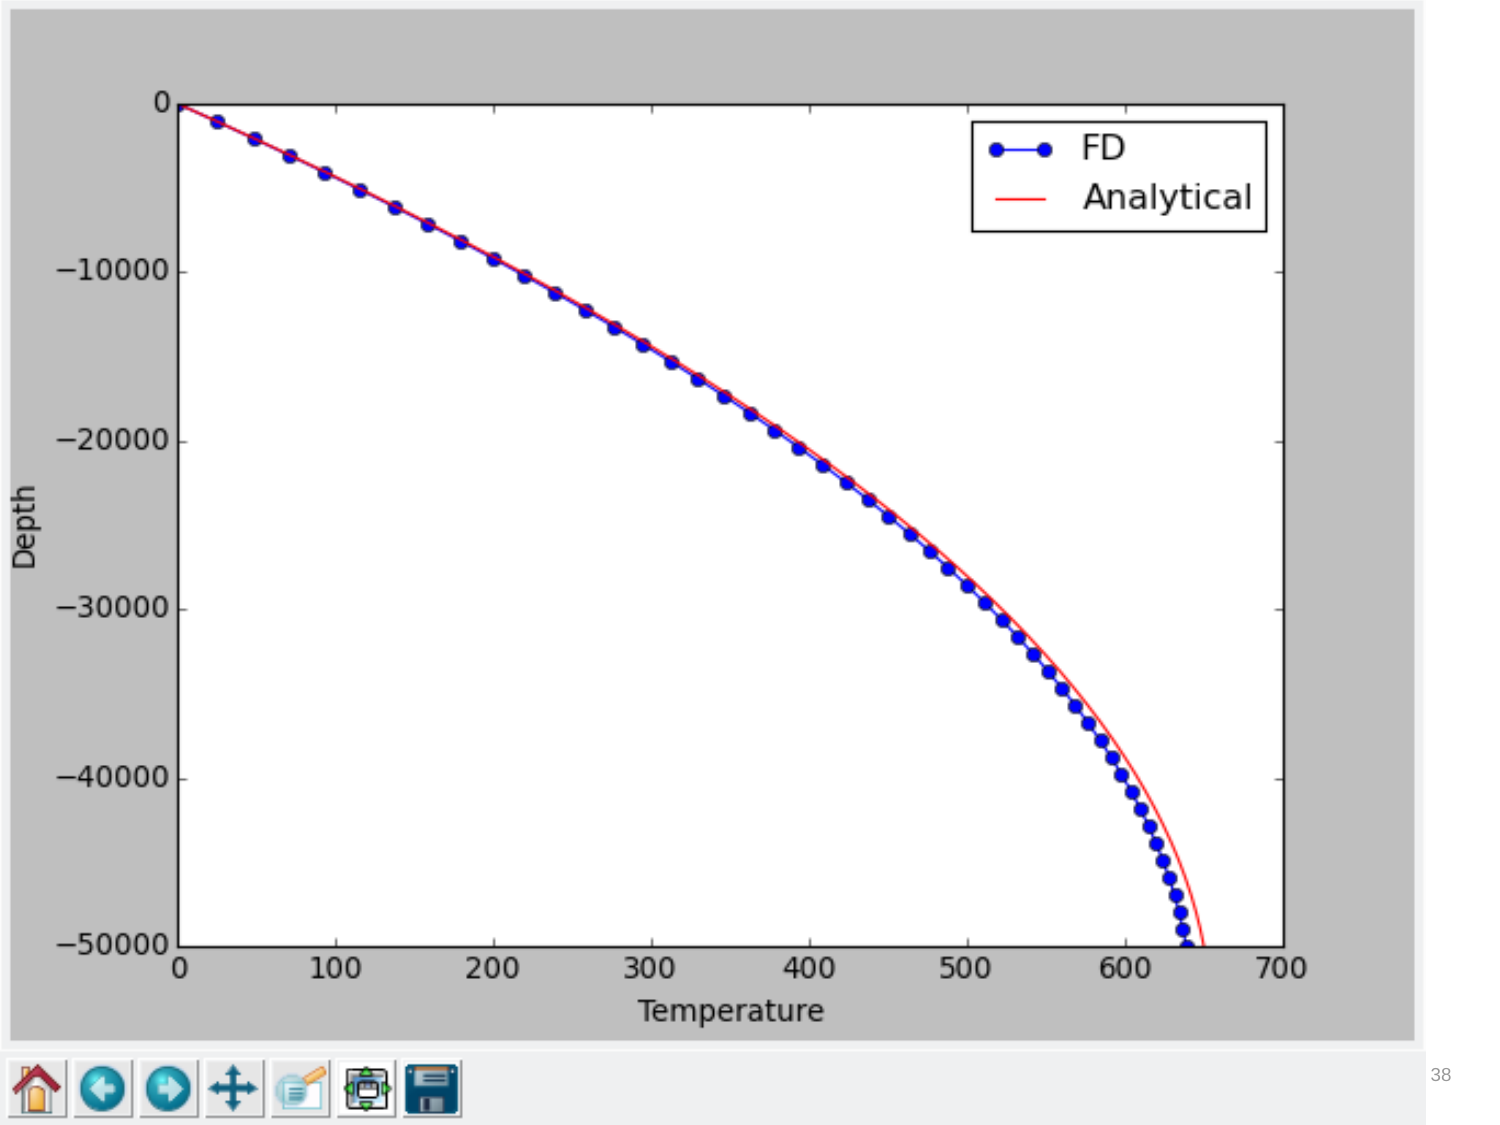

#
Lars Kaislaniemi / Introduction to Lithospheric Geodynamic Modelling
38